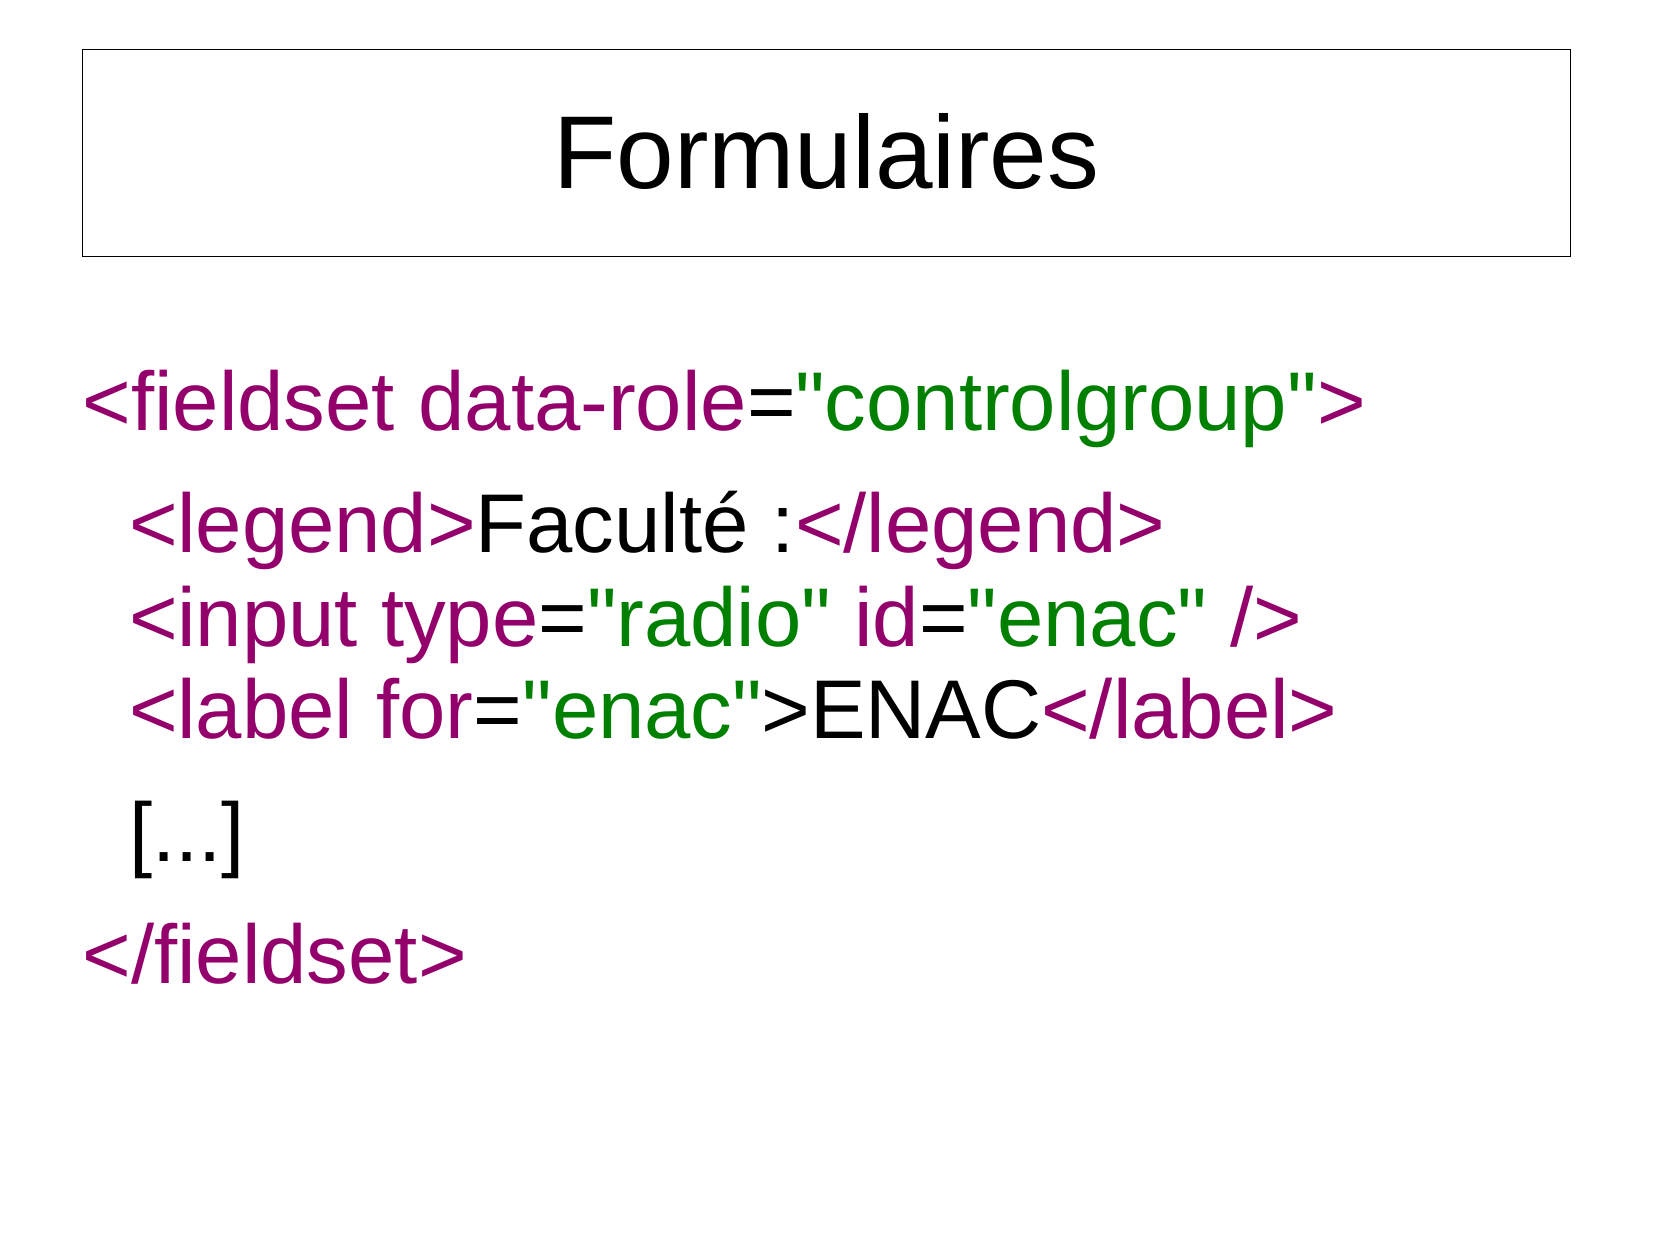

# Formulaires
<fieldset data-role="controlgroup">
 <legend>Faculté :</legend>
 <input type="radio" id="enac" />
 <label for="enac">ENAC</label>
 [...]
</fieldset>